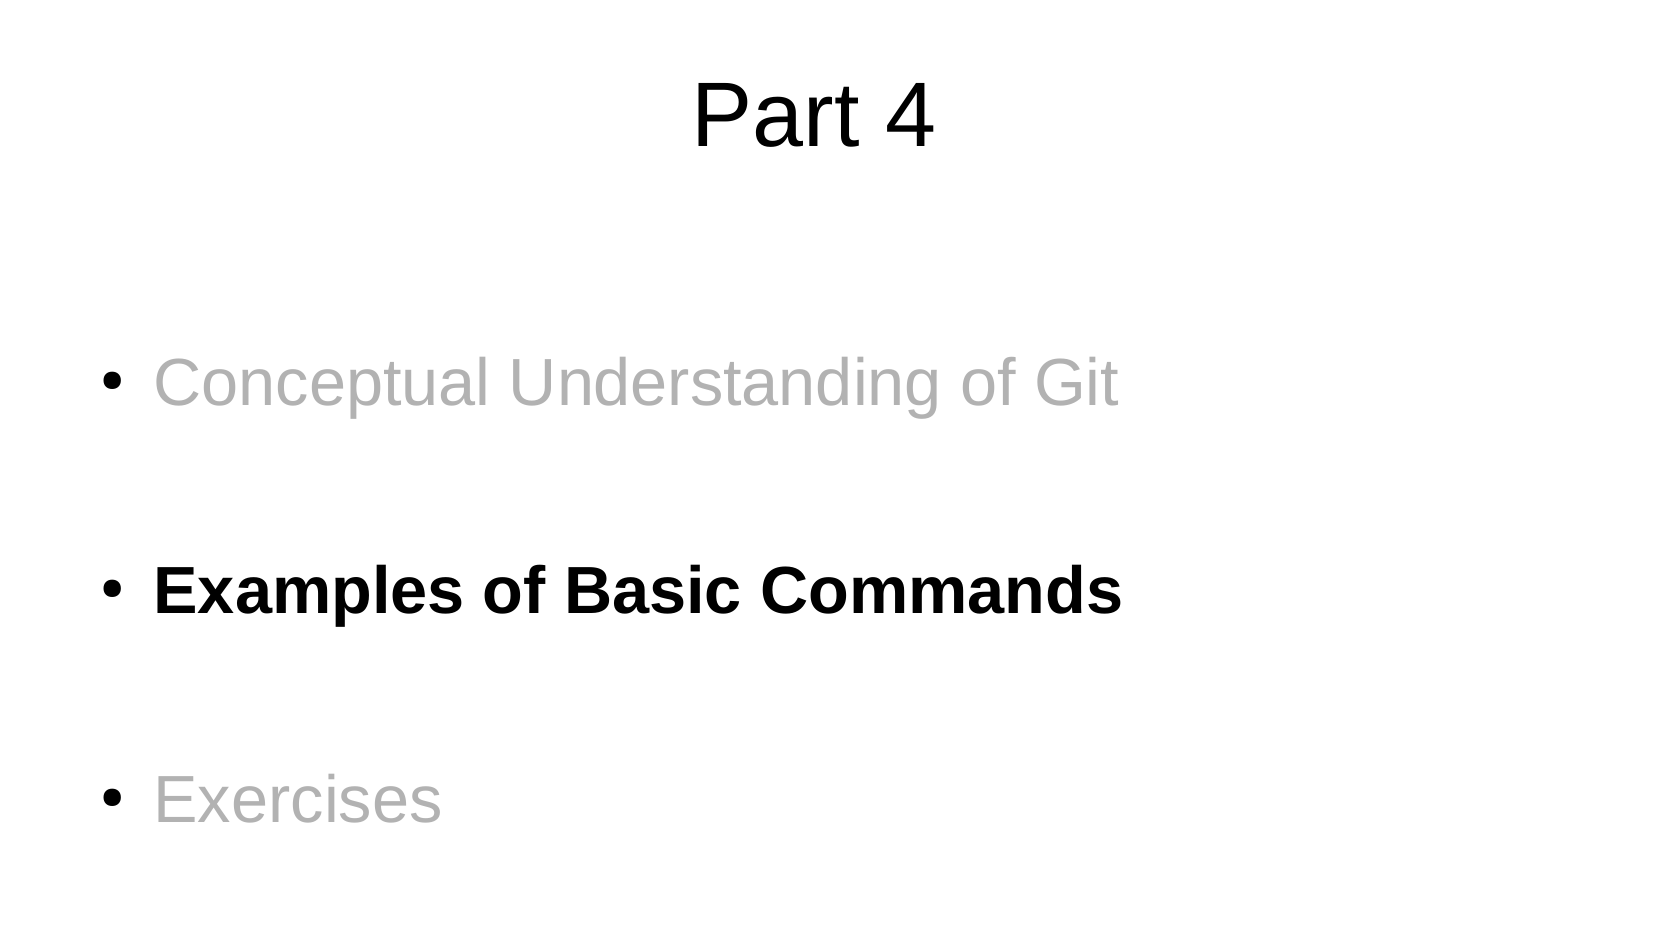

# Part 4
Conceptual Understanding of Git
Examples of Basic Commands
Exercises